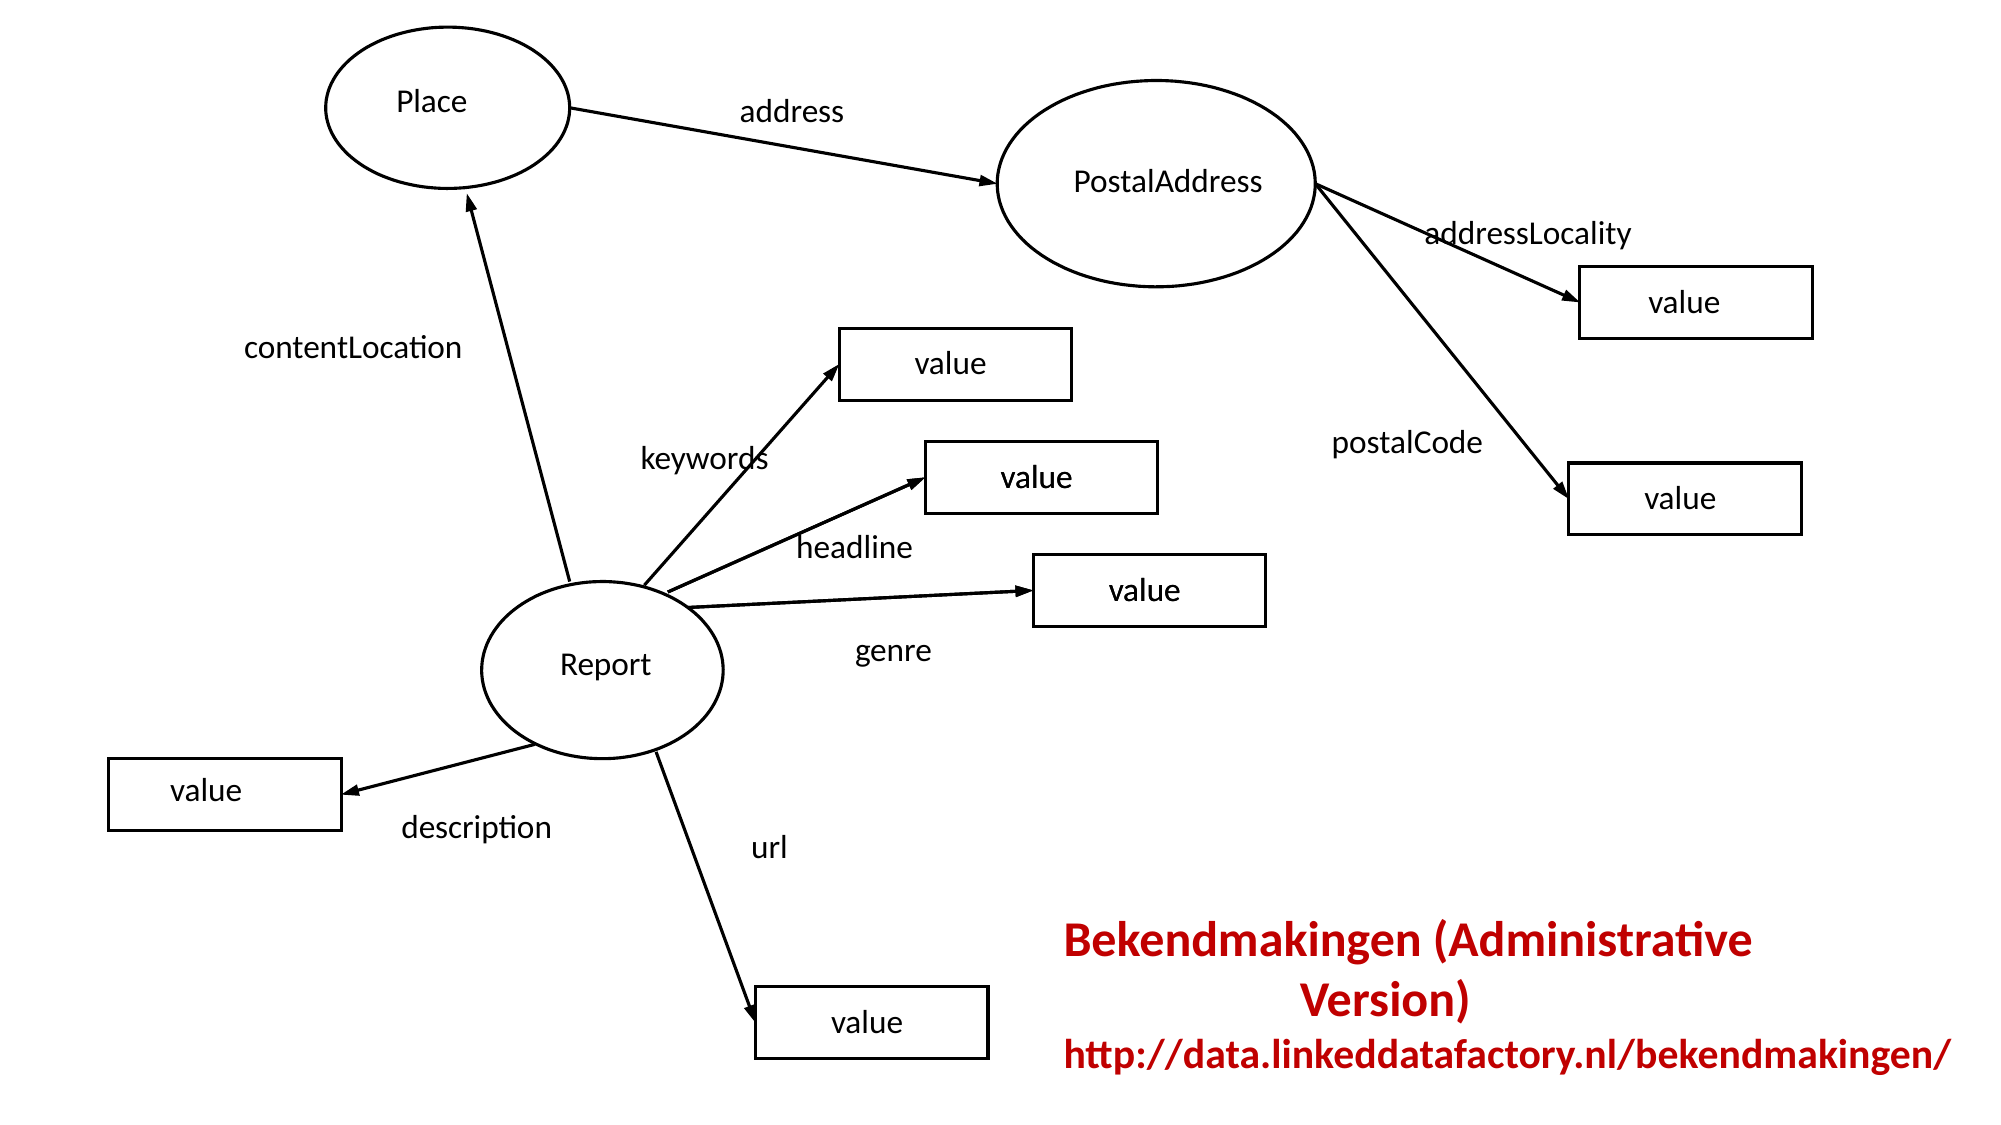

Place
PostalAddress
address
addressLocality
value
contentLocation
keywords
value
postalCode
headline
value
value
value
genre
value
value
Report
description
value
url
Bekendmakingen (Administrative
			 Version)
http://data.linkeddatafactory.nl/bekendmakingen/
value